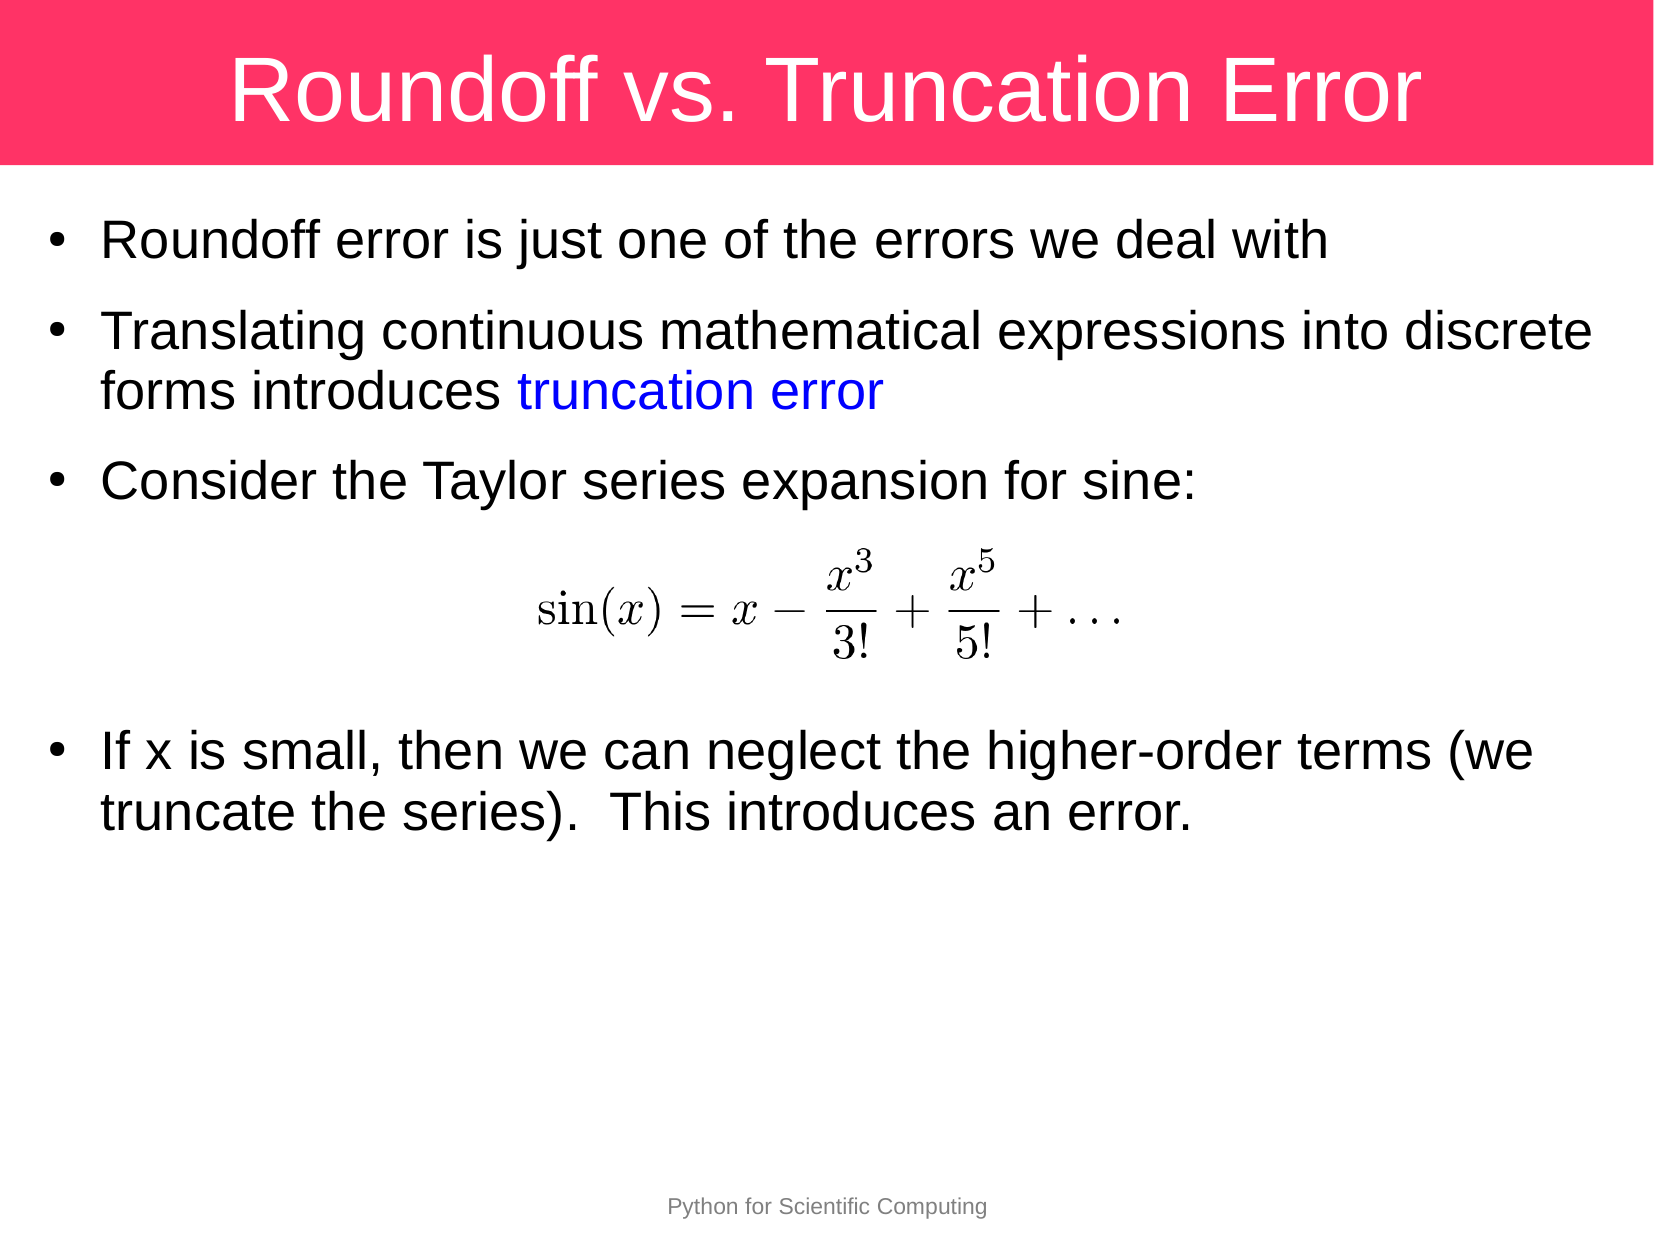

# Roundoff vs. Truncation Error
Roundoff error is just one of the errors we deal with
Translating continuous mathematical expressions into discrete forms introduces truncation error
Consider the Taylor series expansion for sine:
If x is small, then we can neglect the higher-order terms (we truncate the series). This introduces an error.